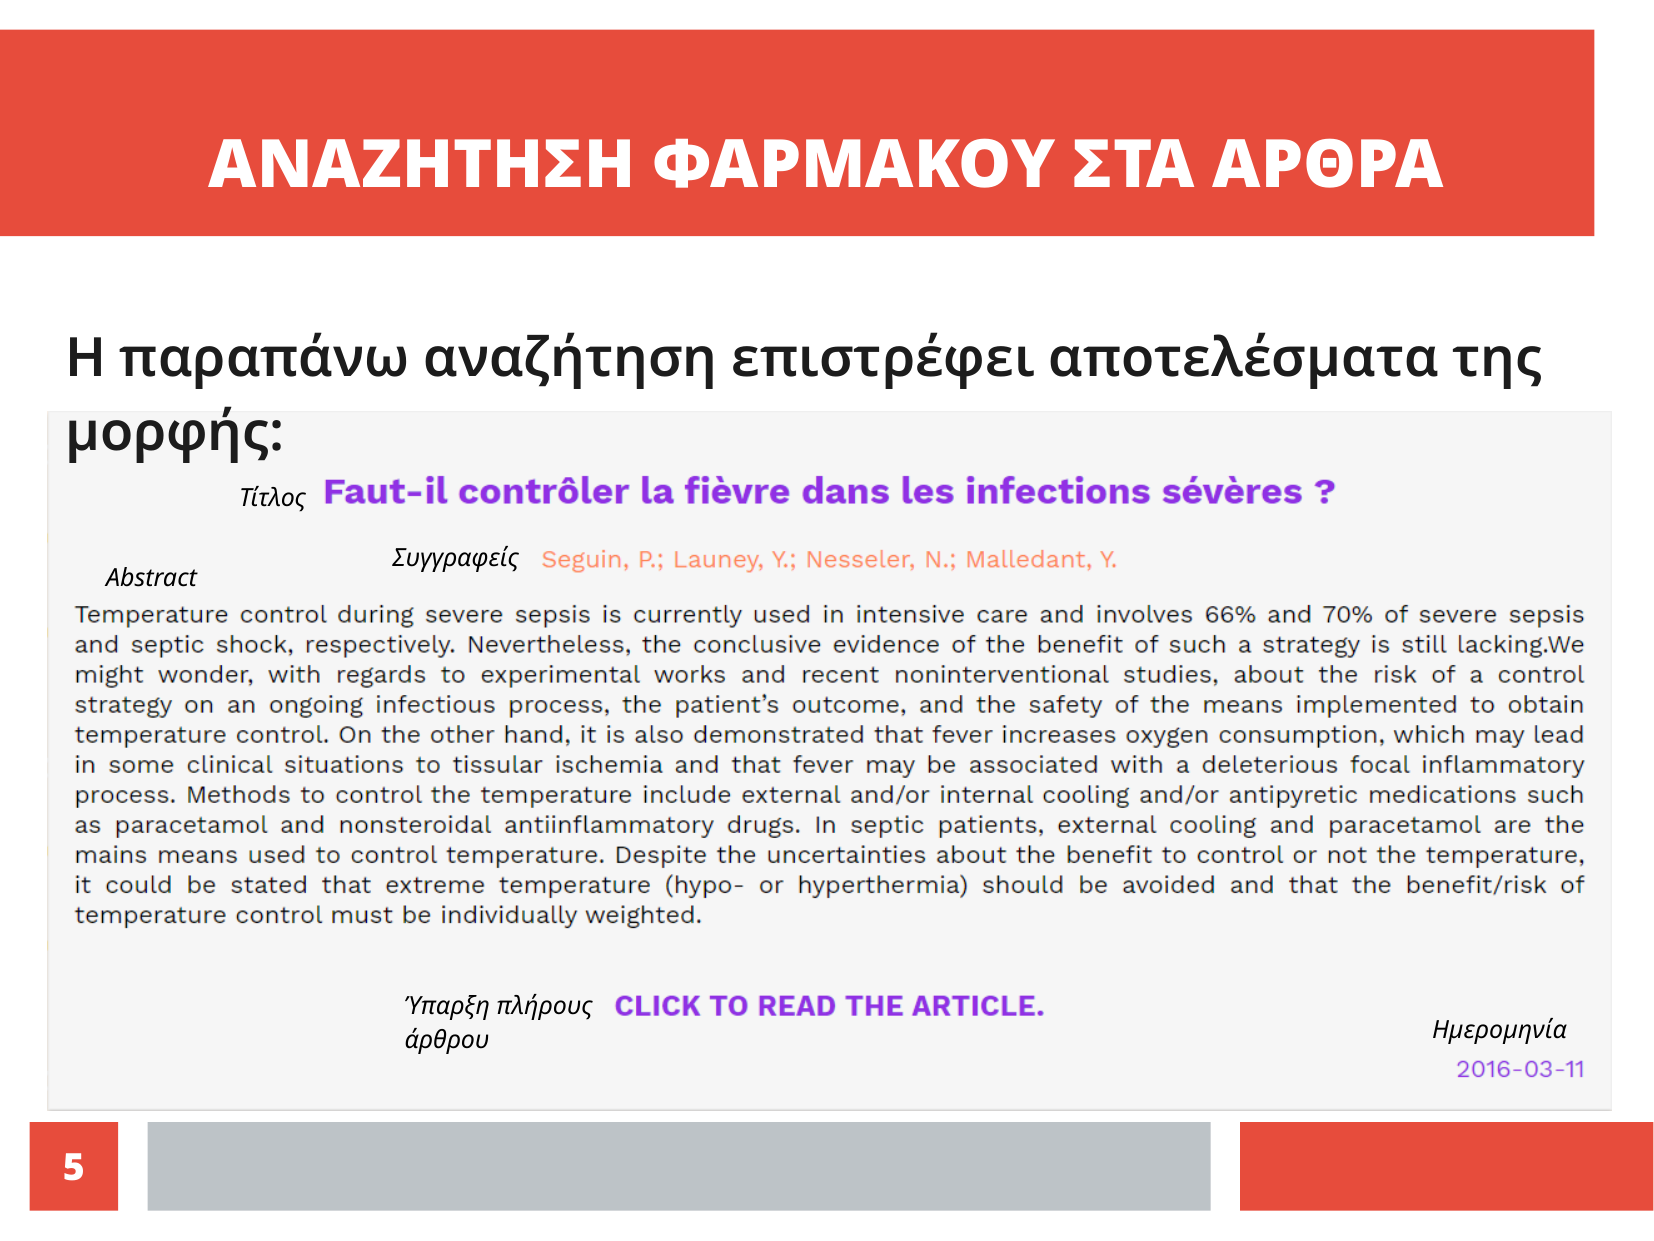

# ΑΝΑΖΗΤΗΣΗ ΦΑΡΜΑΚΟΥ ΣΤΑ ΑΡΘΡΑ
Η παραπάνω αναζήτηση επιστρέφει αποτελέσματα της μορφής:
Τίτλος
Συγγραφείς
Abstract
Ύπαρξη πλήρους άρθρου
Ημερομηνία
5